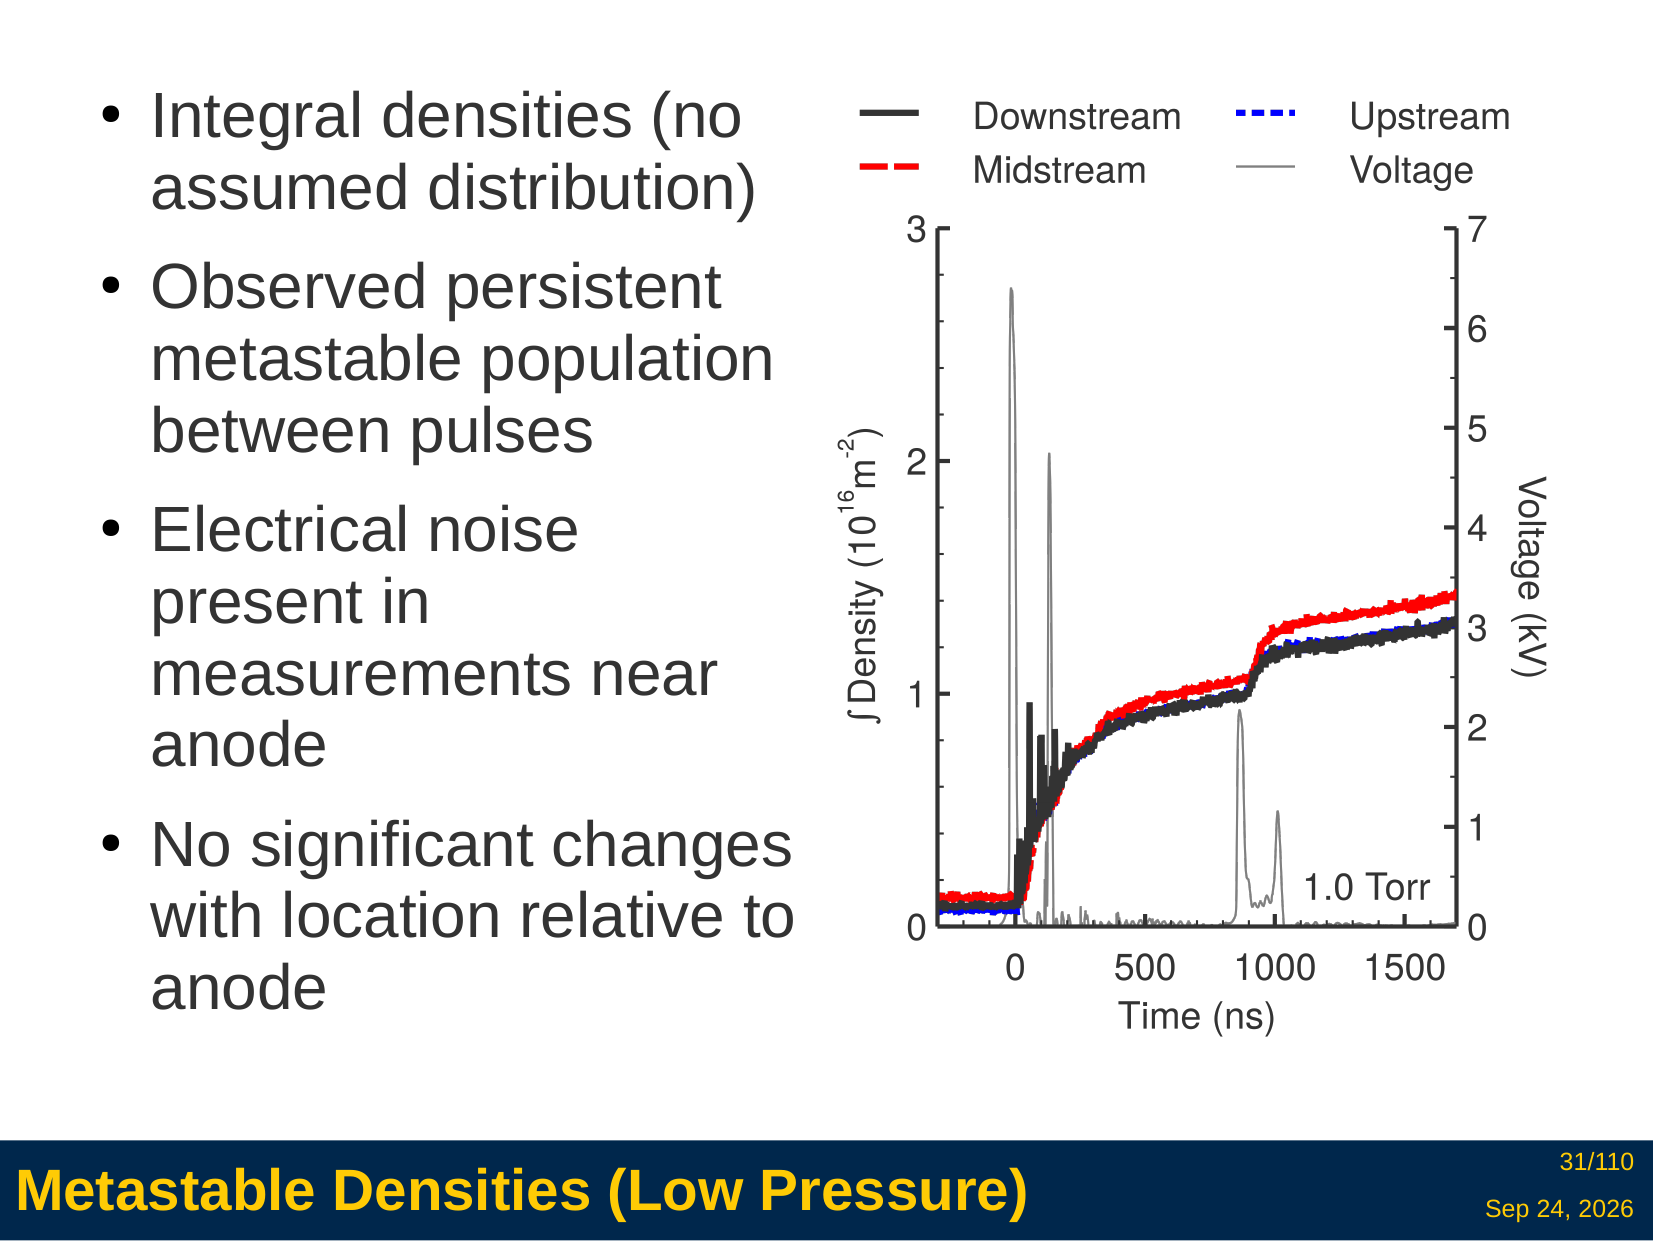

Integral densities (no assumed distribution)
Observed persistent metastable population between pulses
Electrical noise present in measurements near anode
No significant changes with location relative to anode
# Metastable Densities (Low Pressure)
31